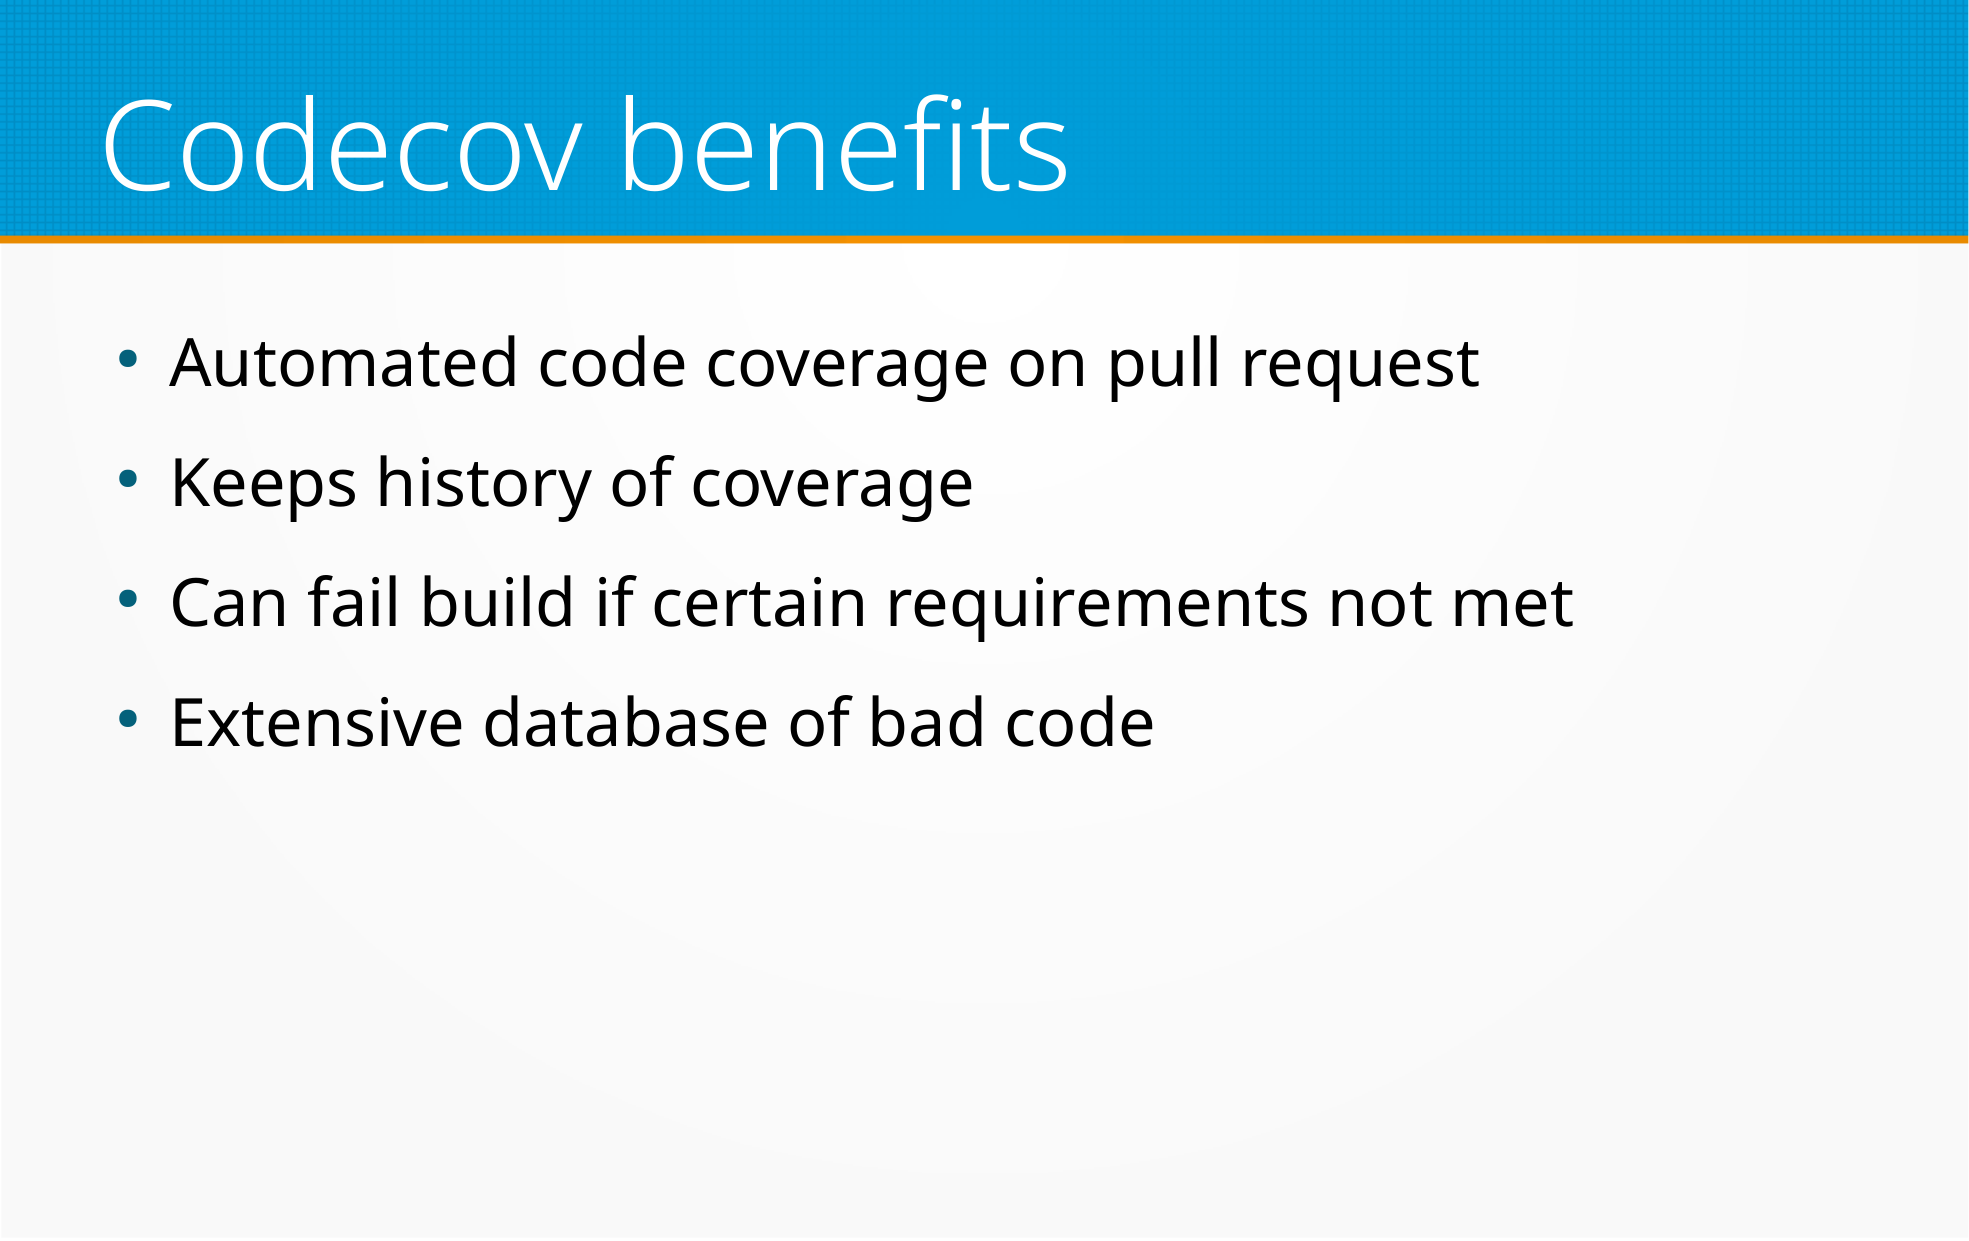

# Codecov benefits
Automated code coverage on pull request
Keeps history of coverage
Can fail build if certain requirements not met
Extensive database of bad code